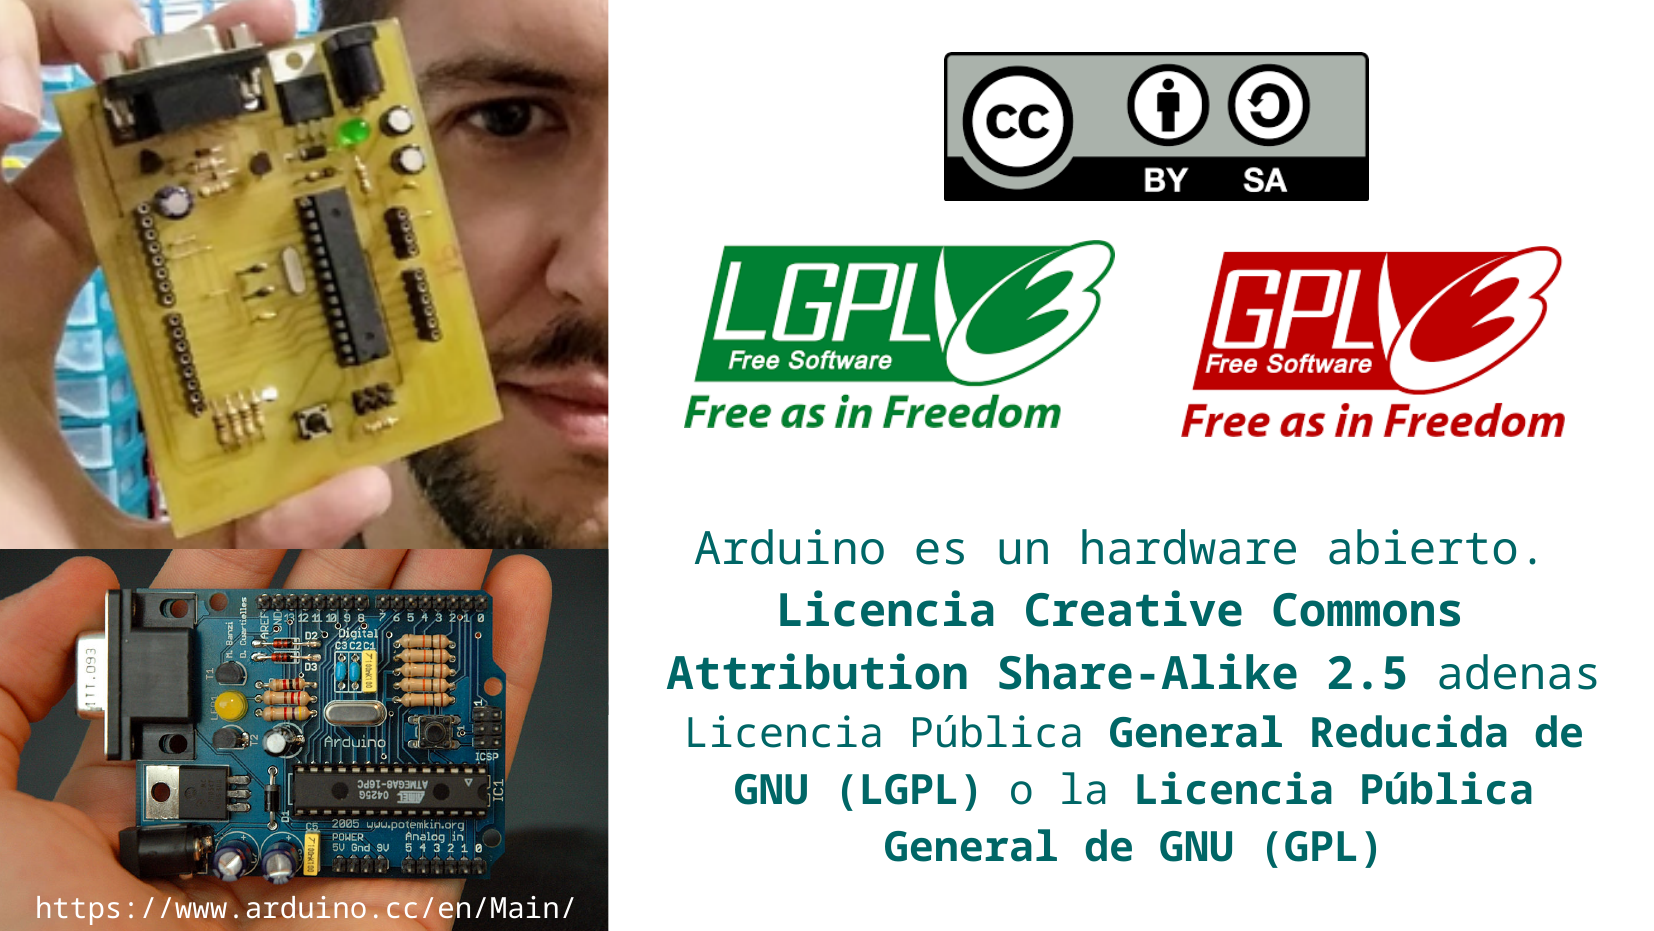

Arduino es un hardware abierto.
Licencia Creative Commons
Attribution Share-Alike 2.5 adenas Licencia Pública General Reducida de GNU (LGPL) o la Licencia Pública General de GNU (GPL)
arduino.cc
https://www.arduino.cc/en/Main/Boards